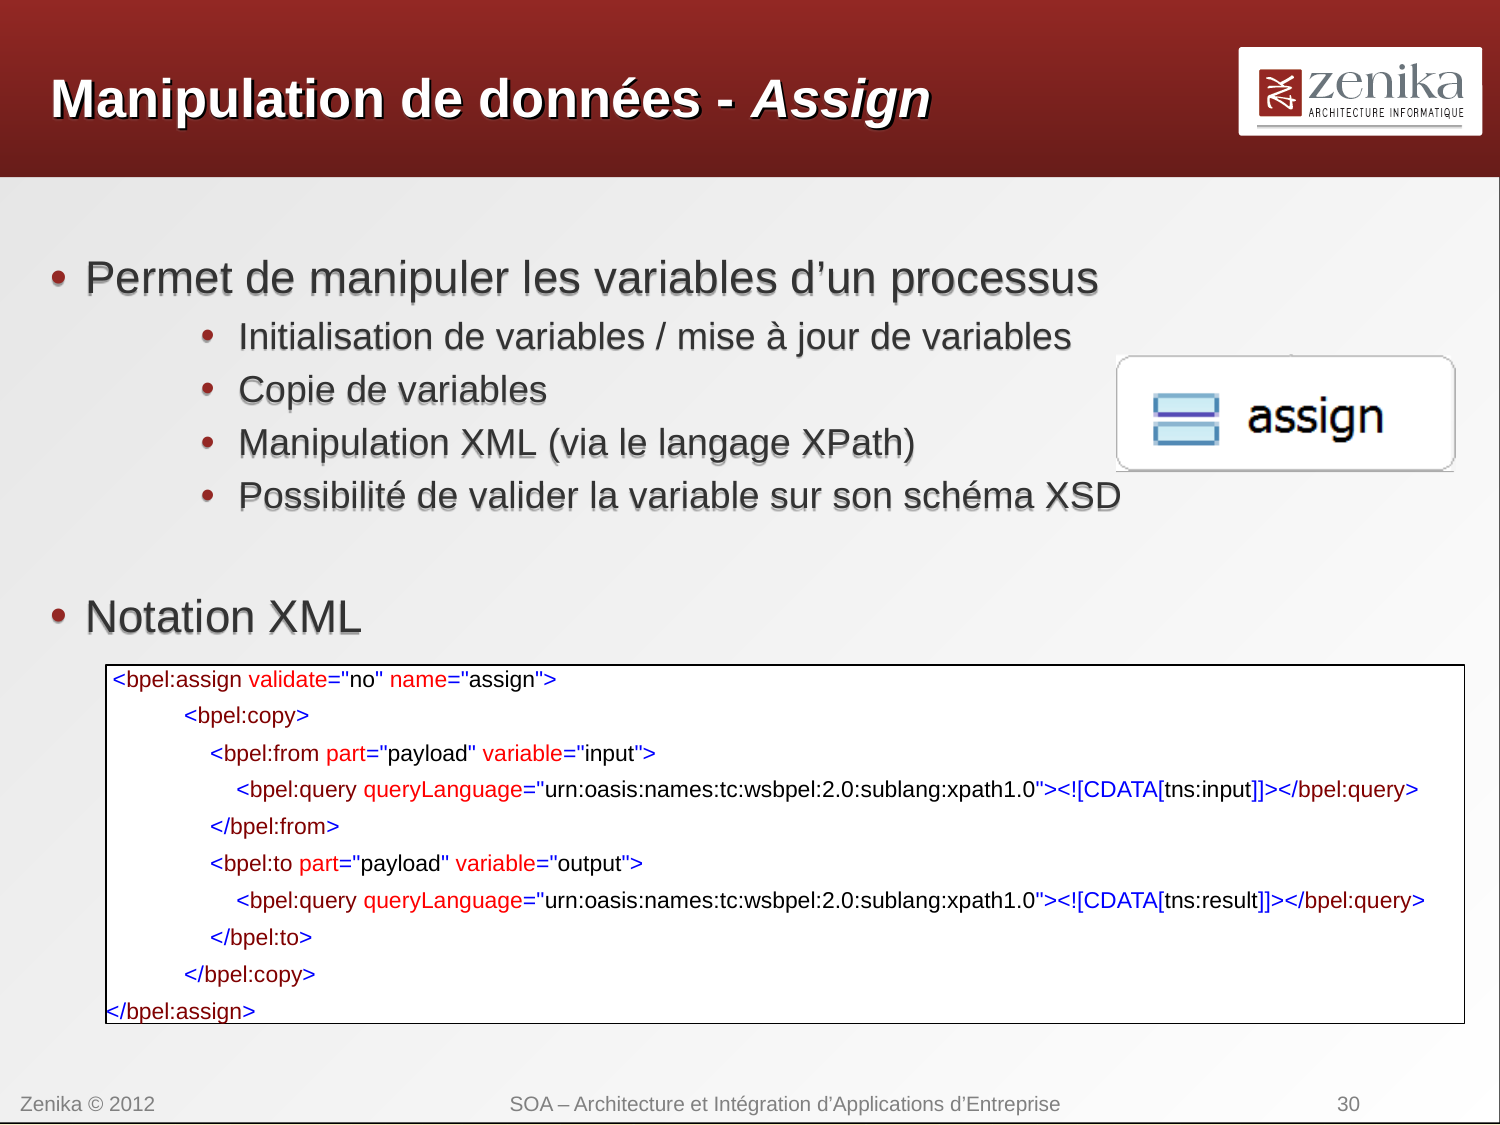

# Manipulation de données - Assign
Permet de manipuler les variables d’un processus
Initialisation de variables / mise à jour de variables
Copie de variables
Manipulation XML (via le langage XPath)
Possibilité de valider la variable sur son schéma XSD
Notation XML
 <bpel:assign validate="no" name="assign">
 <bpel:copy>
 <bpel:from part="payload" variable="input">
 <bpel:query queryLanguage="urn:oasis:names:tc:wsbpel:2.0:sublang:xpath1.0"><![CDATA[tns:input]]></bpel:query>
 </bpel:from>
 <bpel:to part="payload" variable="output">
 <bpel:query queryLanguage="urn:oasis:names:tc:wsbpel:2.0:sublang:xpath1.0"><![CDATA[tns:result]]></bpel:query>
 </bpel:to>
 </bpel:copy>
</bpel:assign>